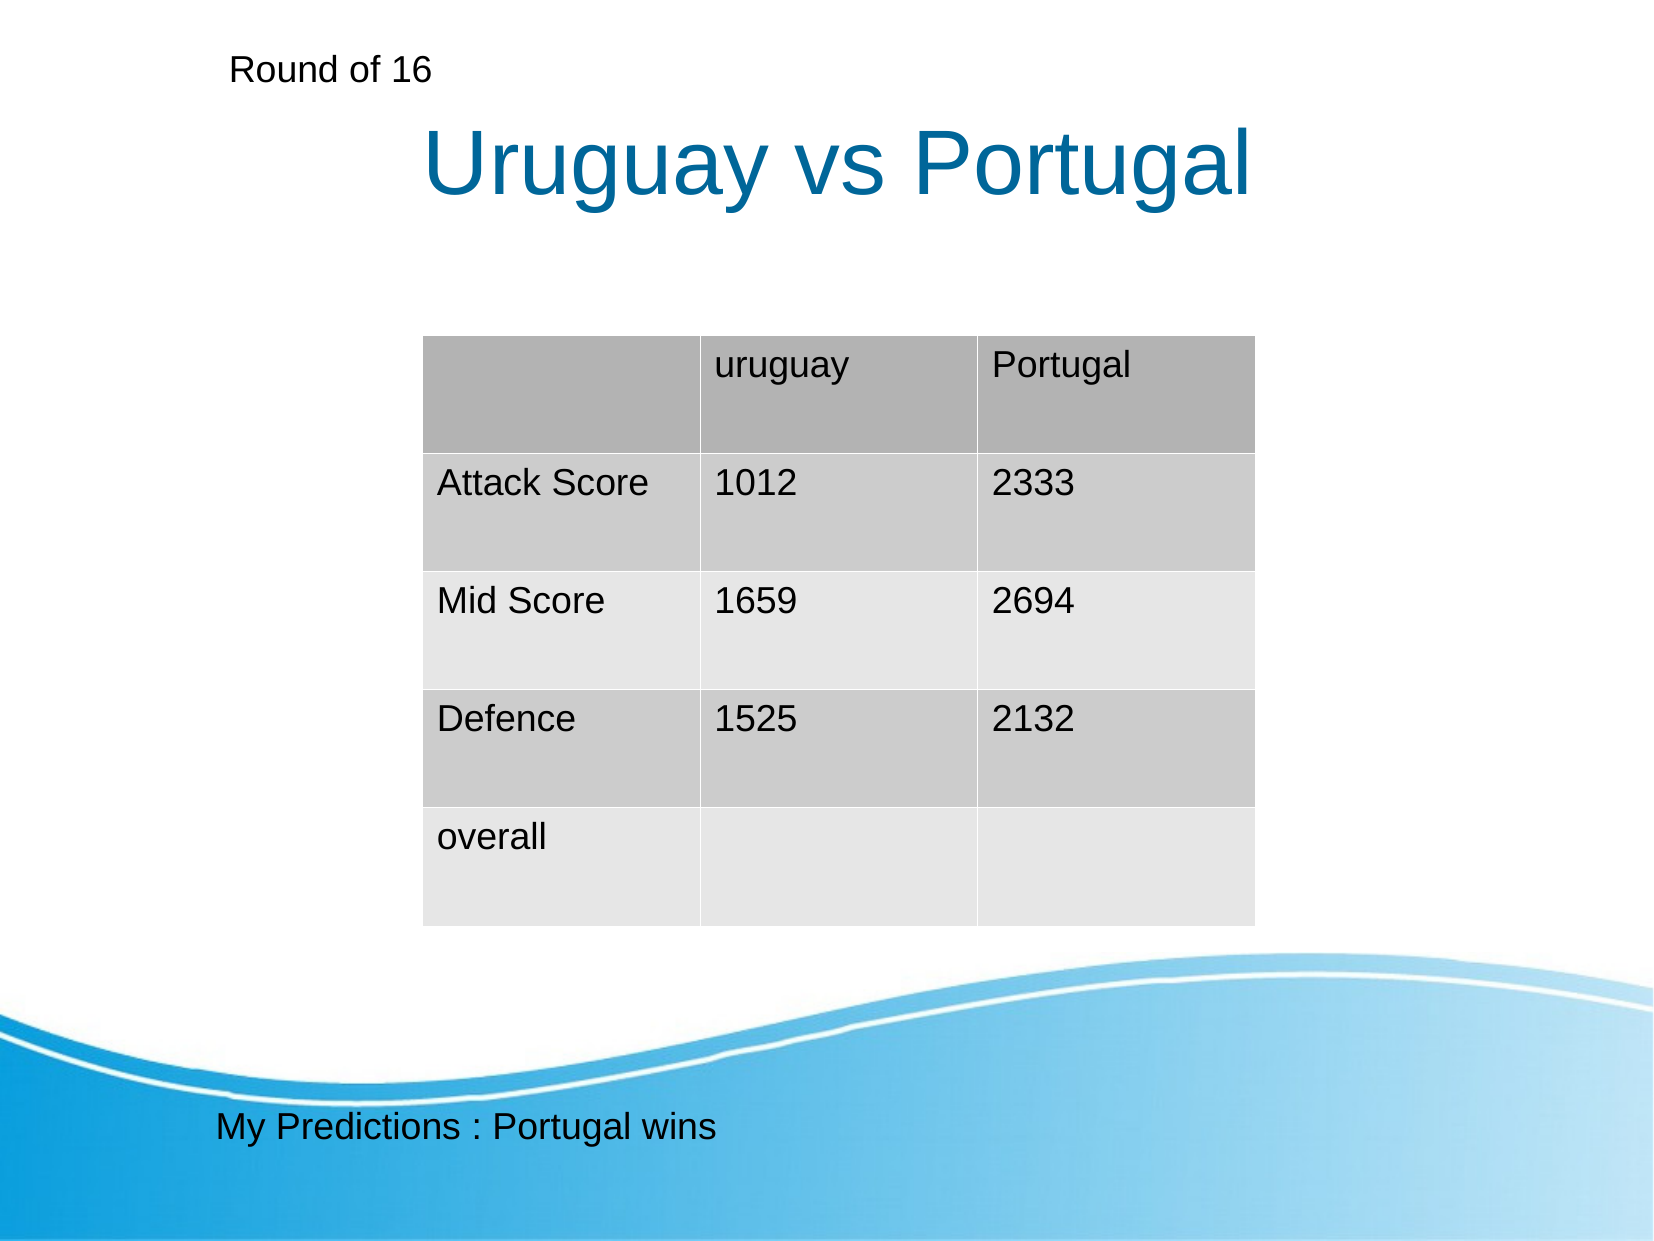

Round of 16
# Uruguay vs Portugal
| | uruguay | Portugal |
| --- | --- | --- |
| Attack Score | 1012 | 2333 |
| Mid Score | 1659 | 2694 |
| Defence | 1525 | 2132 |
| overall | | |
My Predictions : Portugal wins